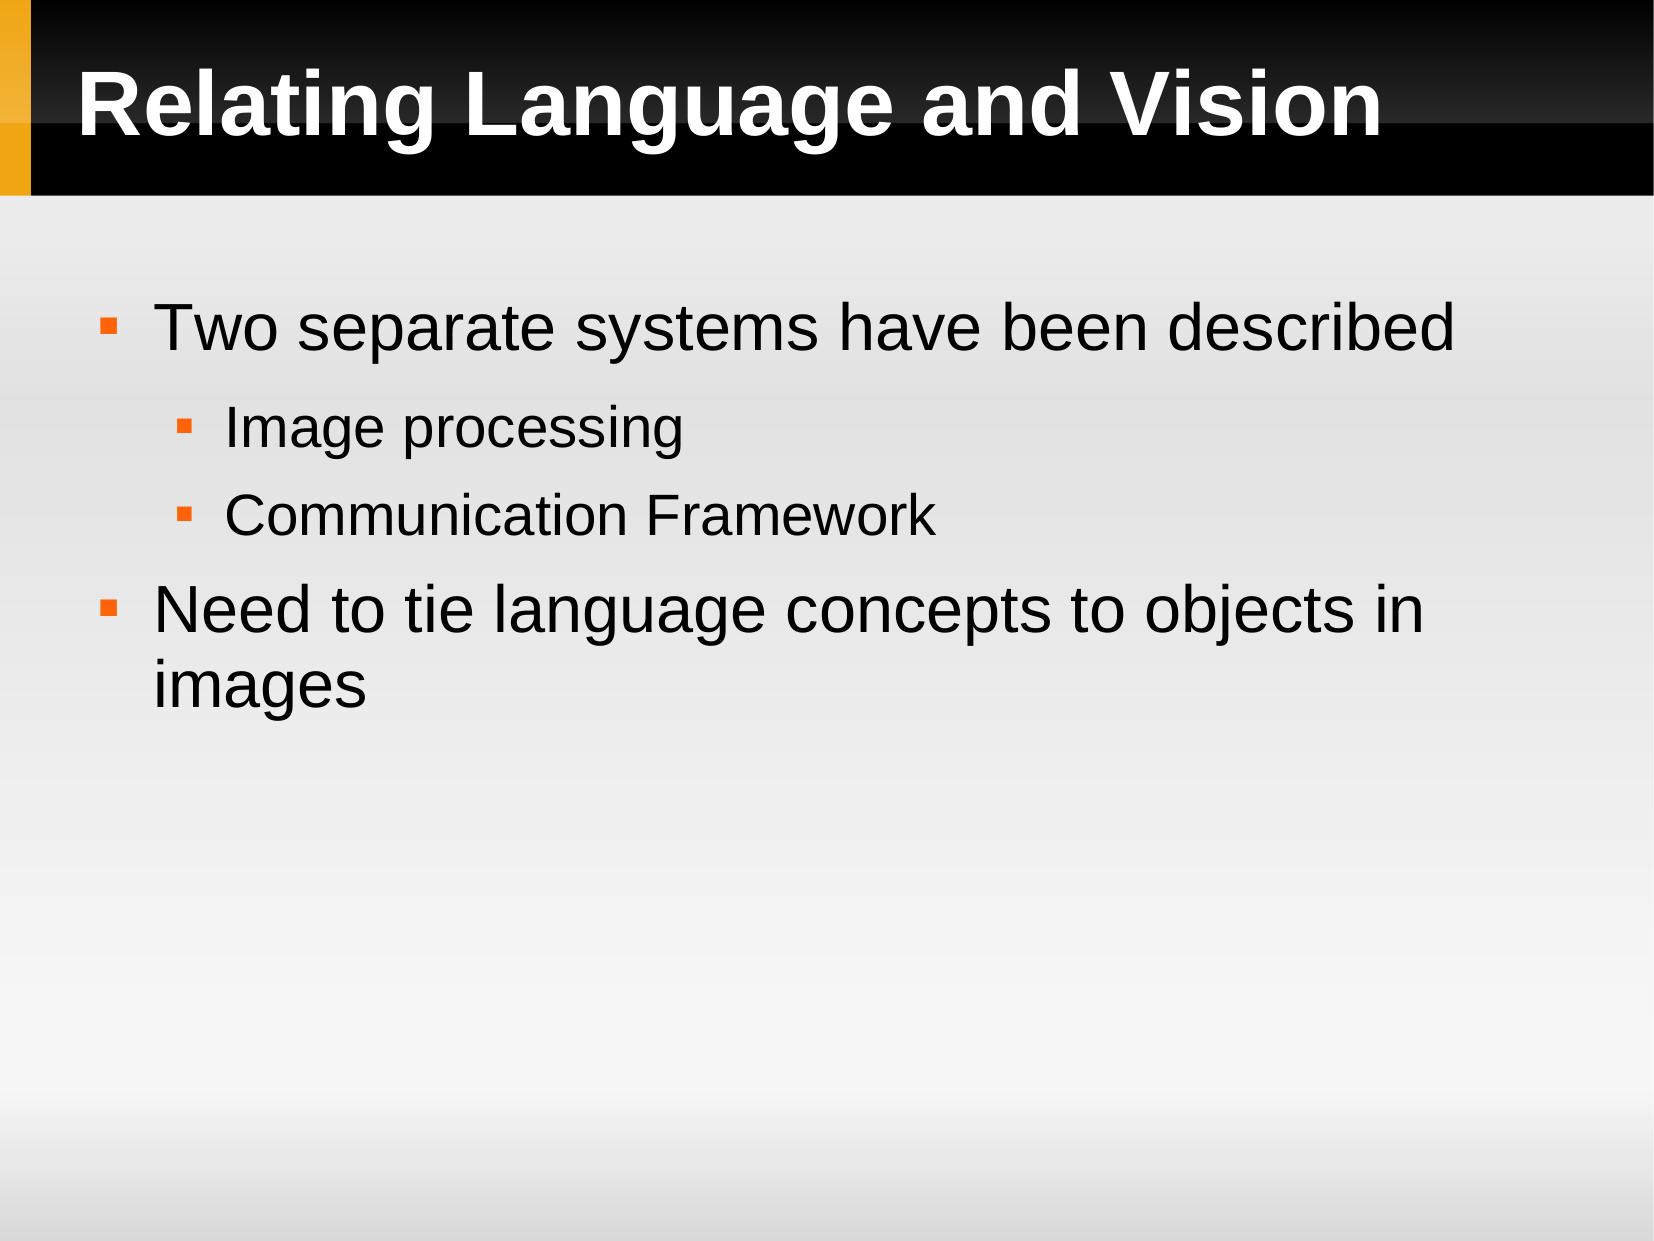

# Relating Language and Vision
Two separate systems have been described
Image processing
Communication Framework
Need to tie language concepts to objects in images